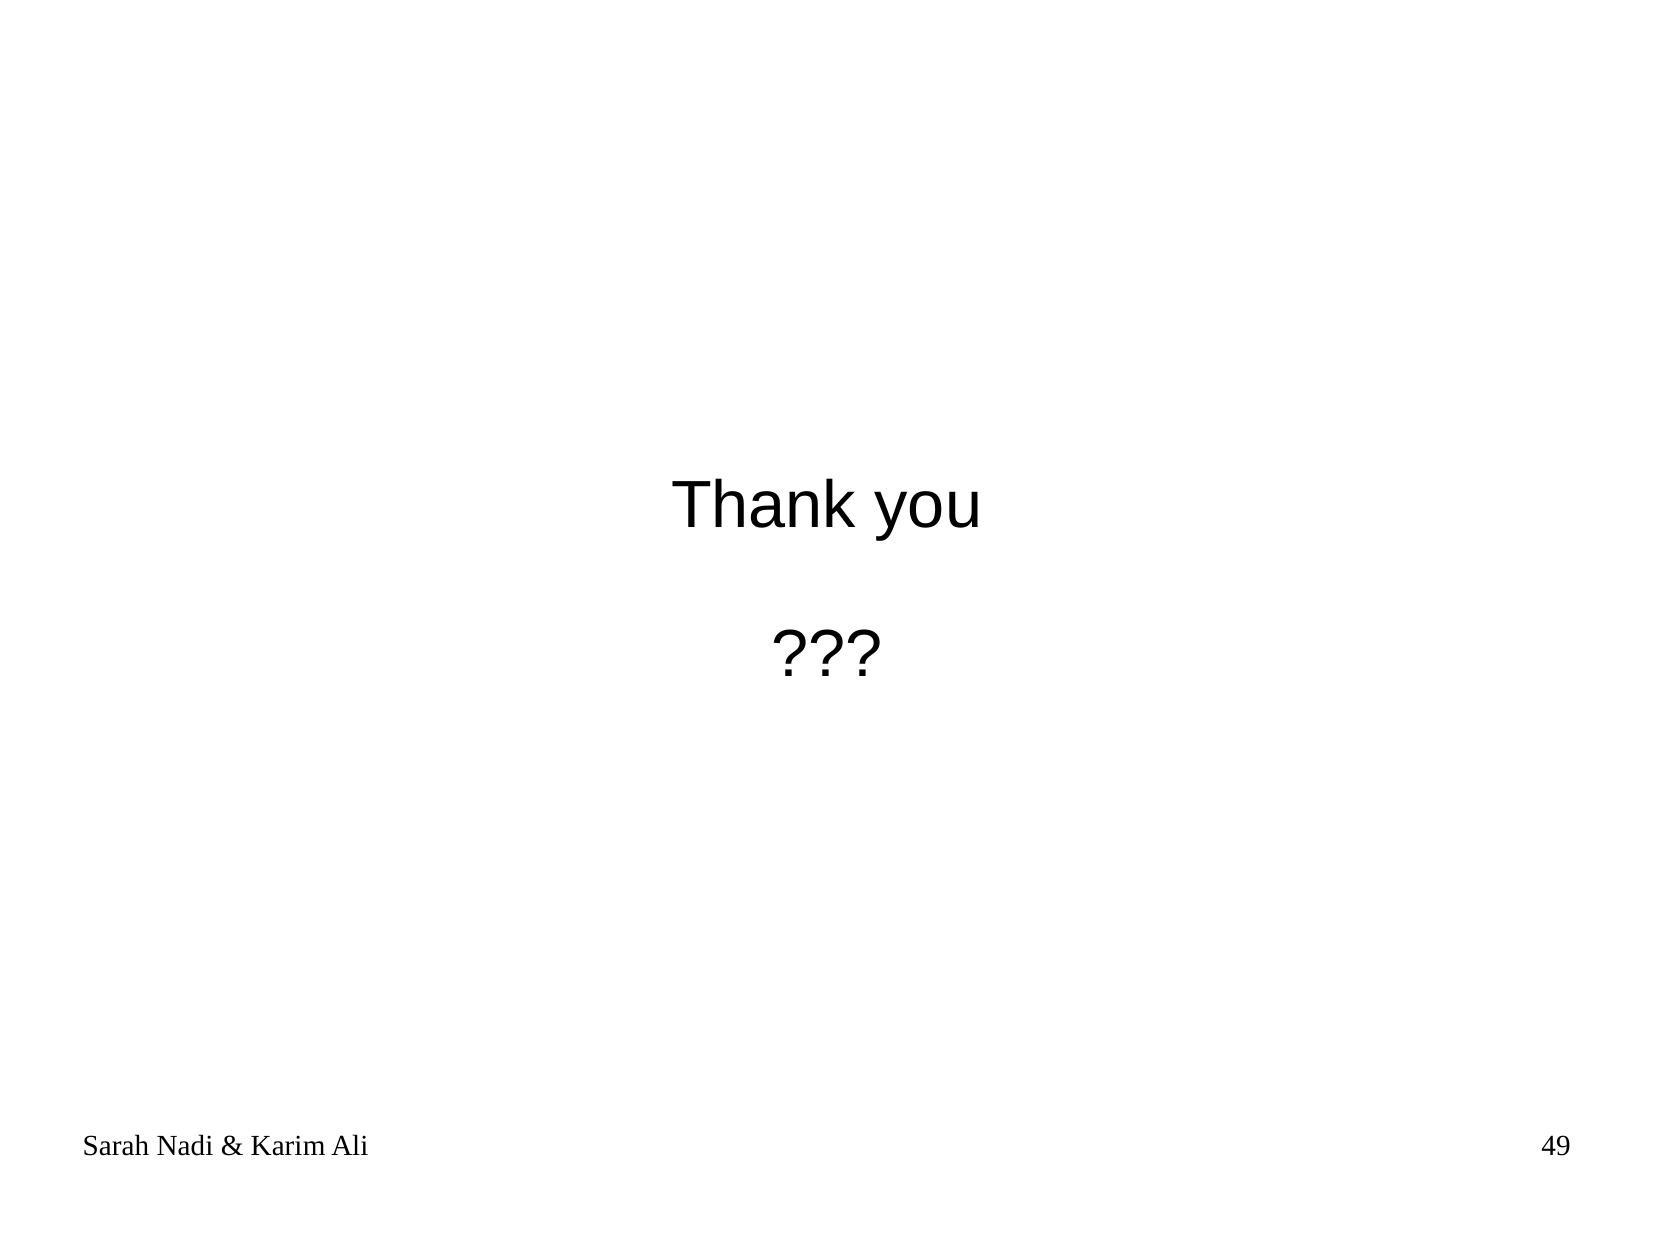

# Thank you
???
Sarah Nadi & Karim Ali
49